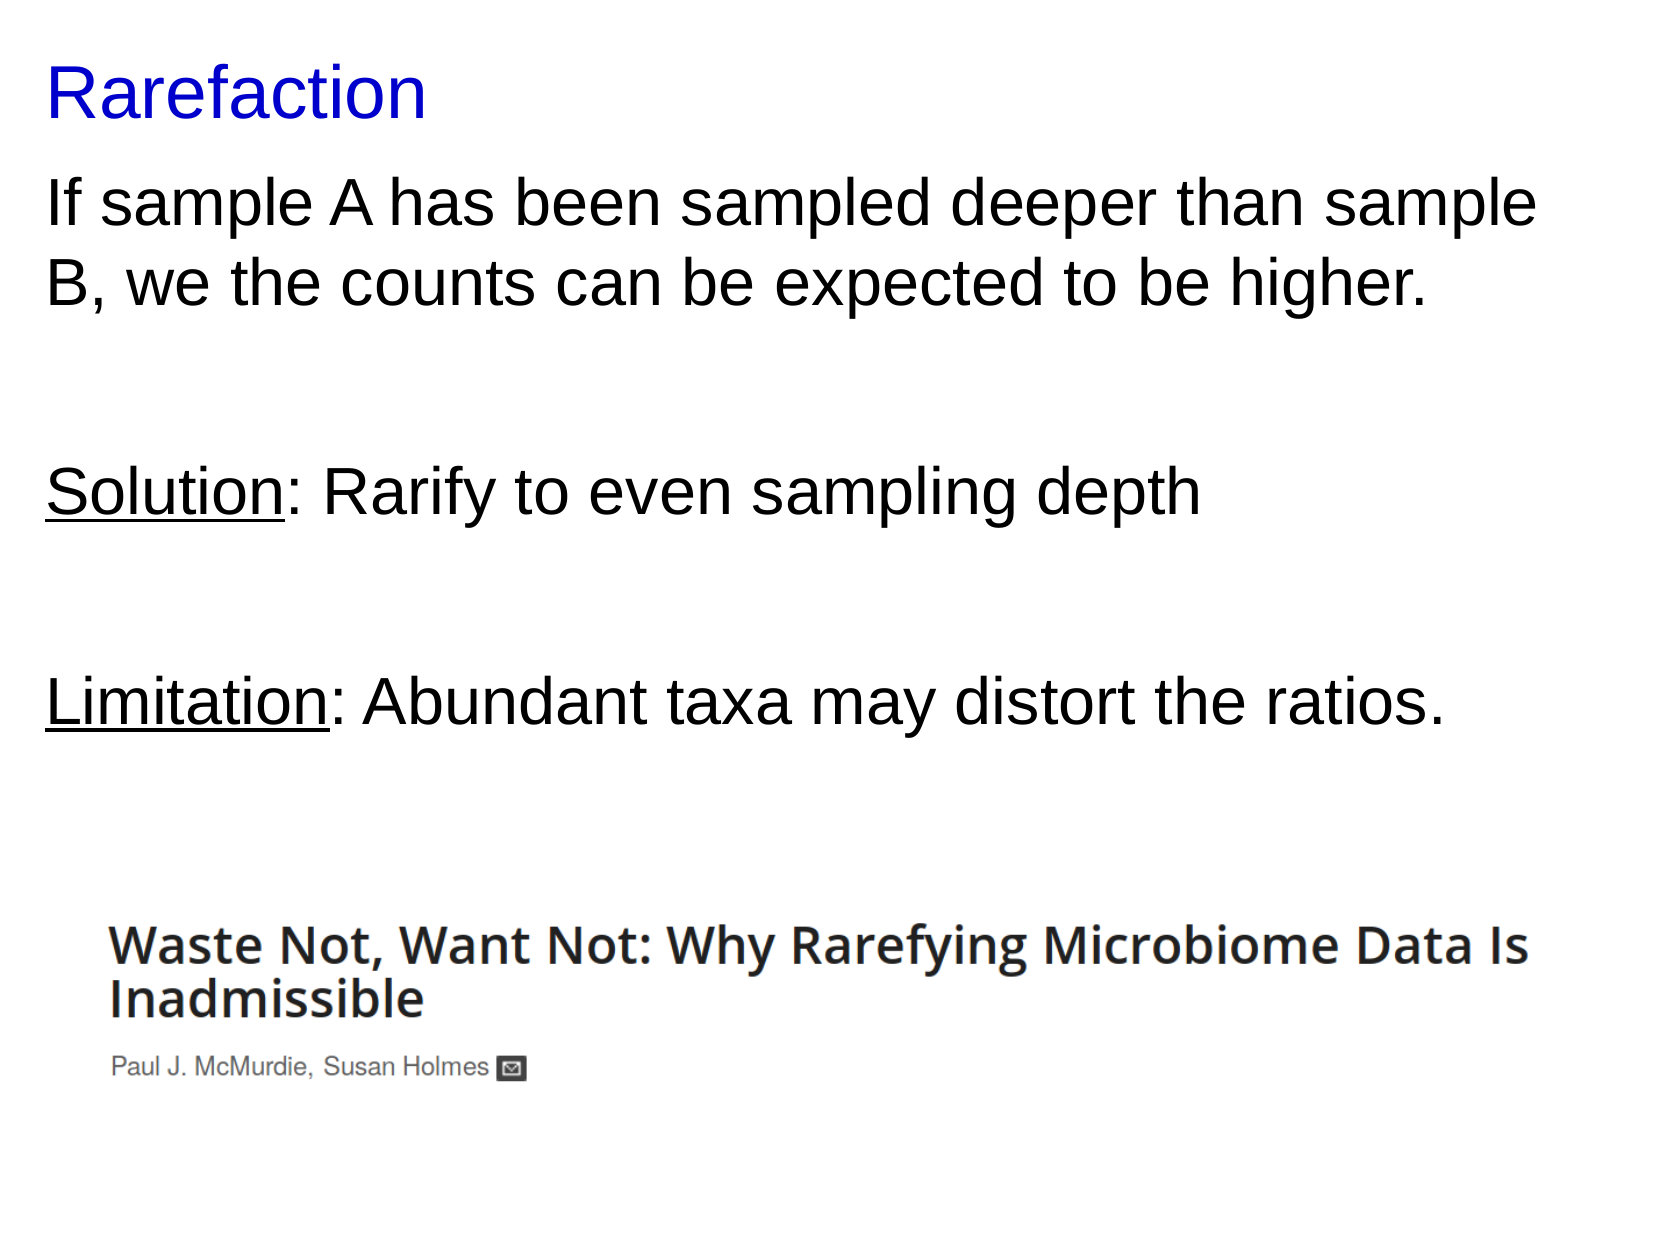

Rarefaction
If sample A has been sampled deeper than sample B, we the counts can be expected to be higher.
Solution: Rarify to even sampling depth
Limitation: Abundant taxa may distort the ratios.